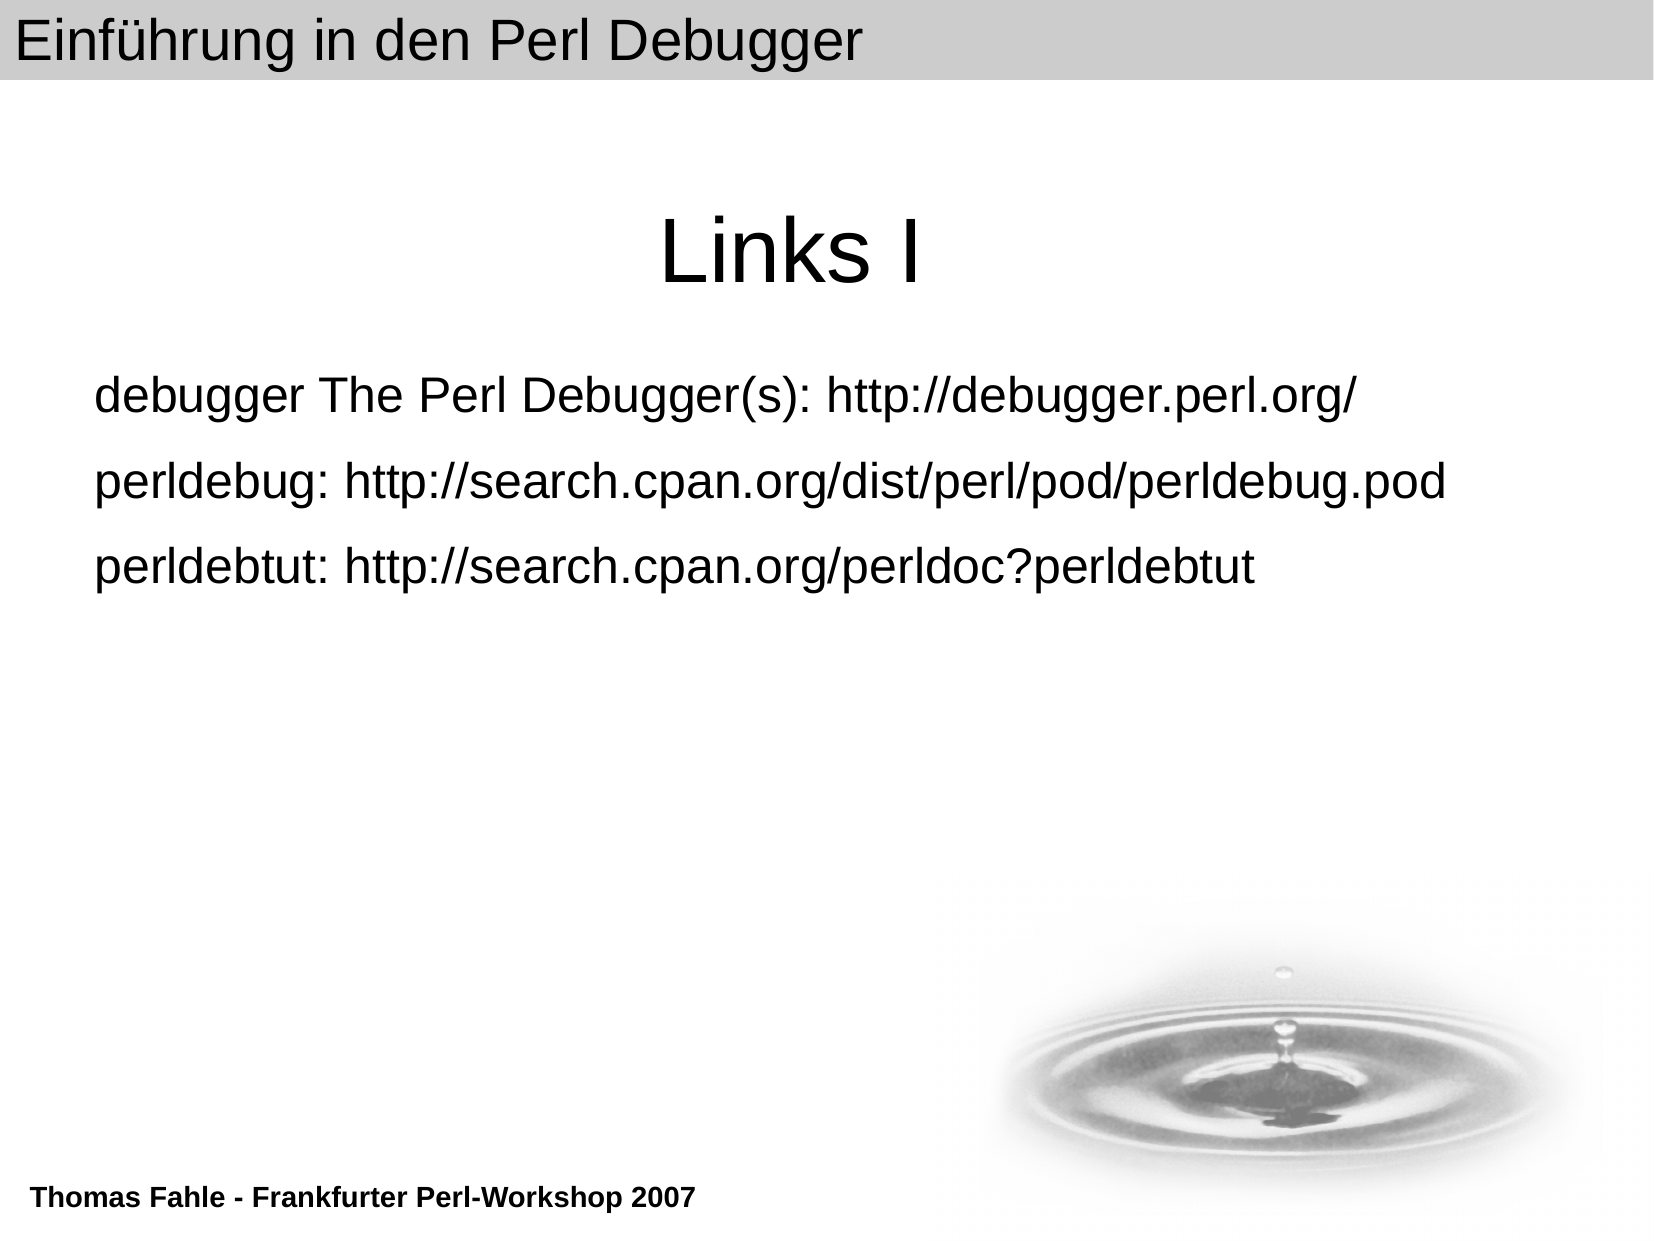

# Links I
debugger The Perl Debugger(s): http://debugger.perl.org/
perldebug: http://search.cpan.org/dist/perl/pod/perldebug.pod
perldebtut: http://search.cpan.org/perldoc?perldebtut